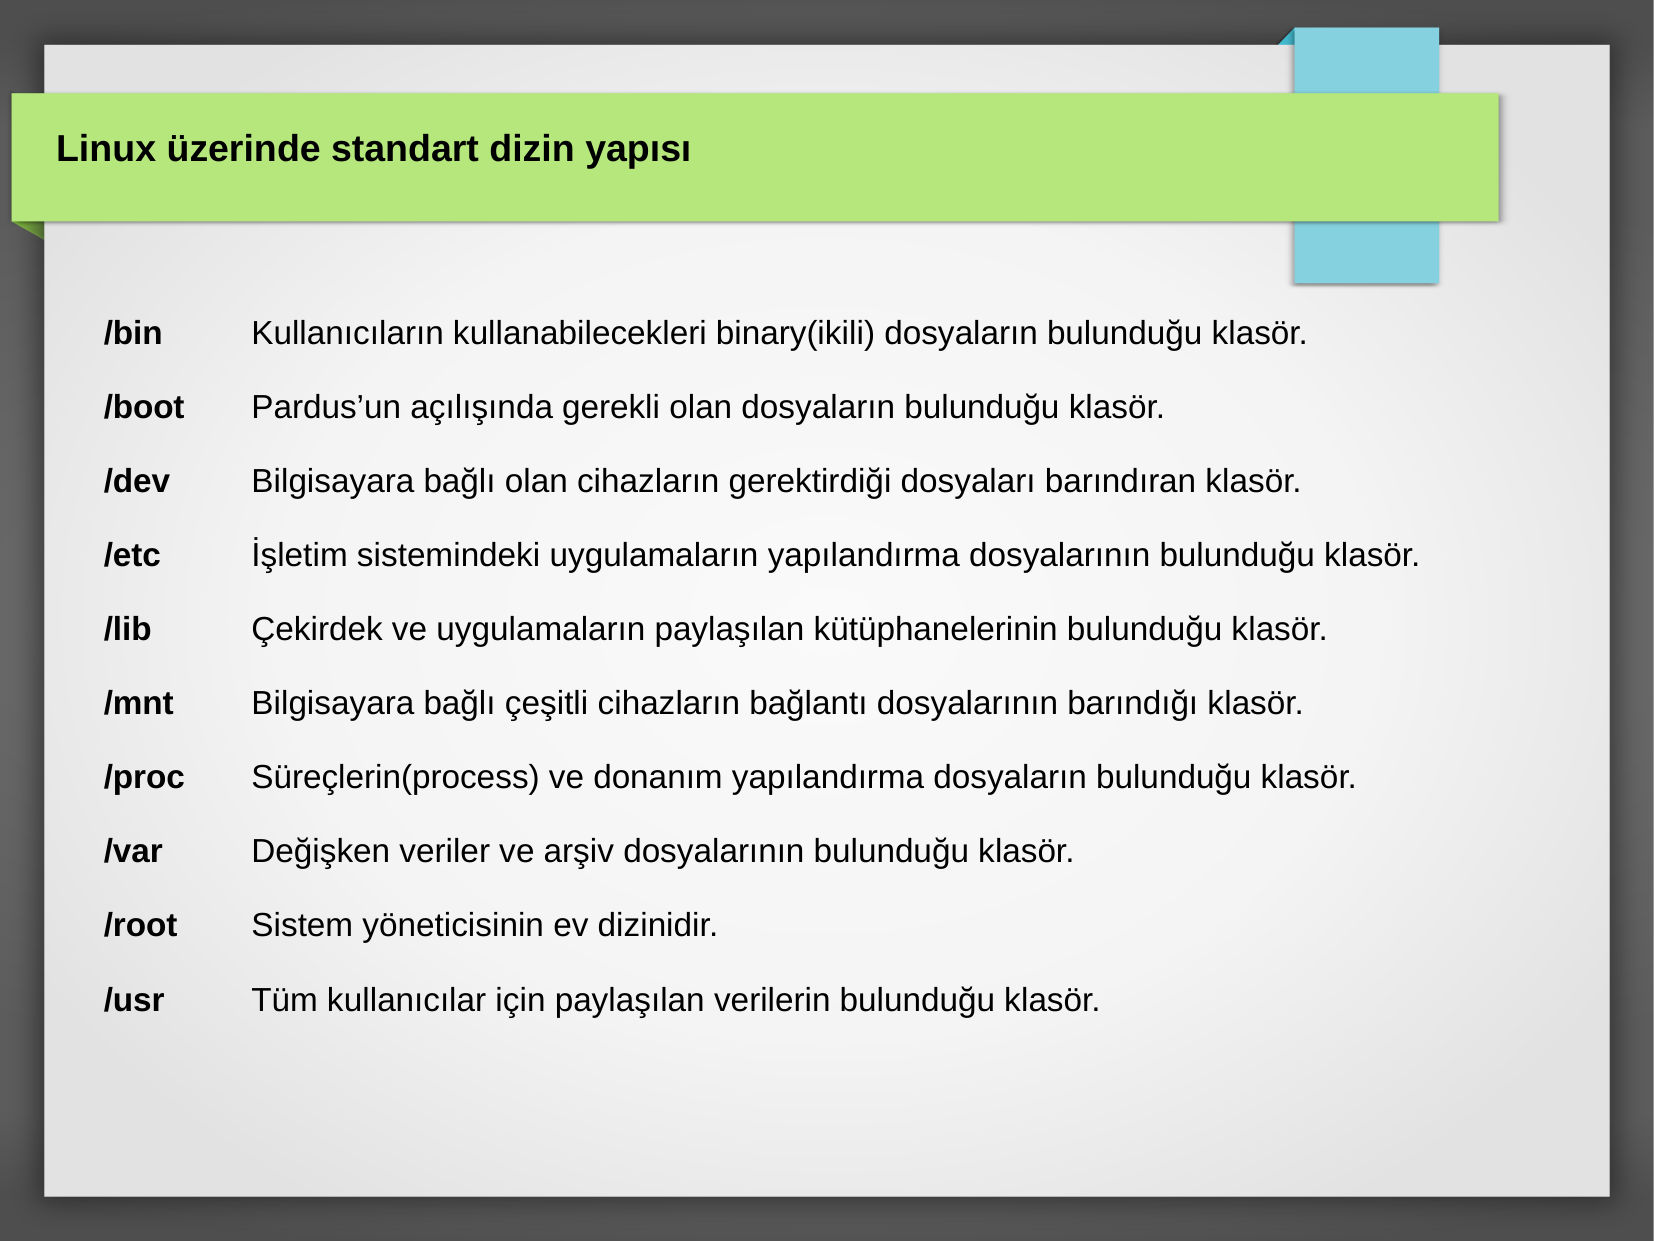

Linux üzerinde standart dizin yapısı
/bin		Kullanıcıların kullanabilecekleri binary(ikili) dosyaların bulunduğu klasör.
/boot	Pardus’un açılışında gerekli olan dosyaların bulunduğu klasör.
/dev		Bilgisayara bağlı olan cihazların gerektirdiği dosyaları barındıran klasör.
/etc		İşletim sistemindeki uygulamaların yapılandırma dosyalarının bulunduğu klasör.
/lib		Çekirdek ve uygulamaların paylaşılan kütüphanelerinin bulunduğu klasör.
/mnt		Bilgisayara bağlı çeşitli cihazların bağlantı dosyalarının barındığı klasör.
/proc	Süreçlerin(process) ve donanım yapılandırma dosyaların bulunduğu klasör.
/var		Değişken veriler ve arşiv dosyalarının bulunduğu klasör.
/root		Sistem yöneticisinin ev dizinidir.
/usr		Tüm kullanıcılar için paylaşılan verilerin bulunduğu klasör.